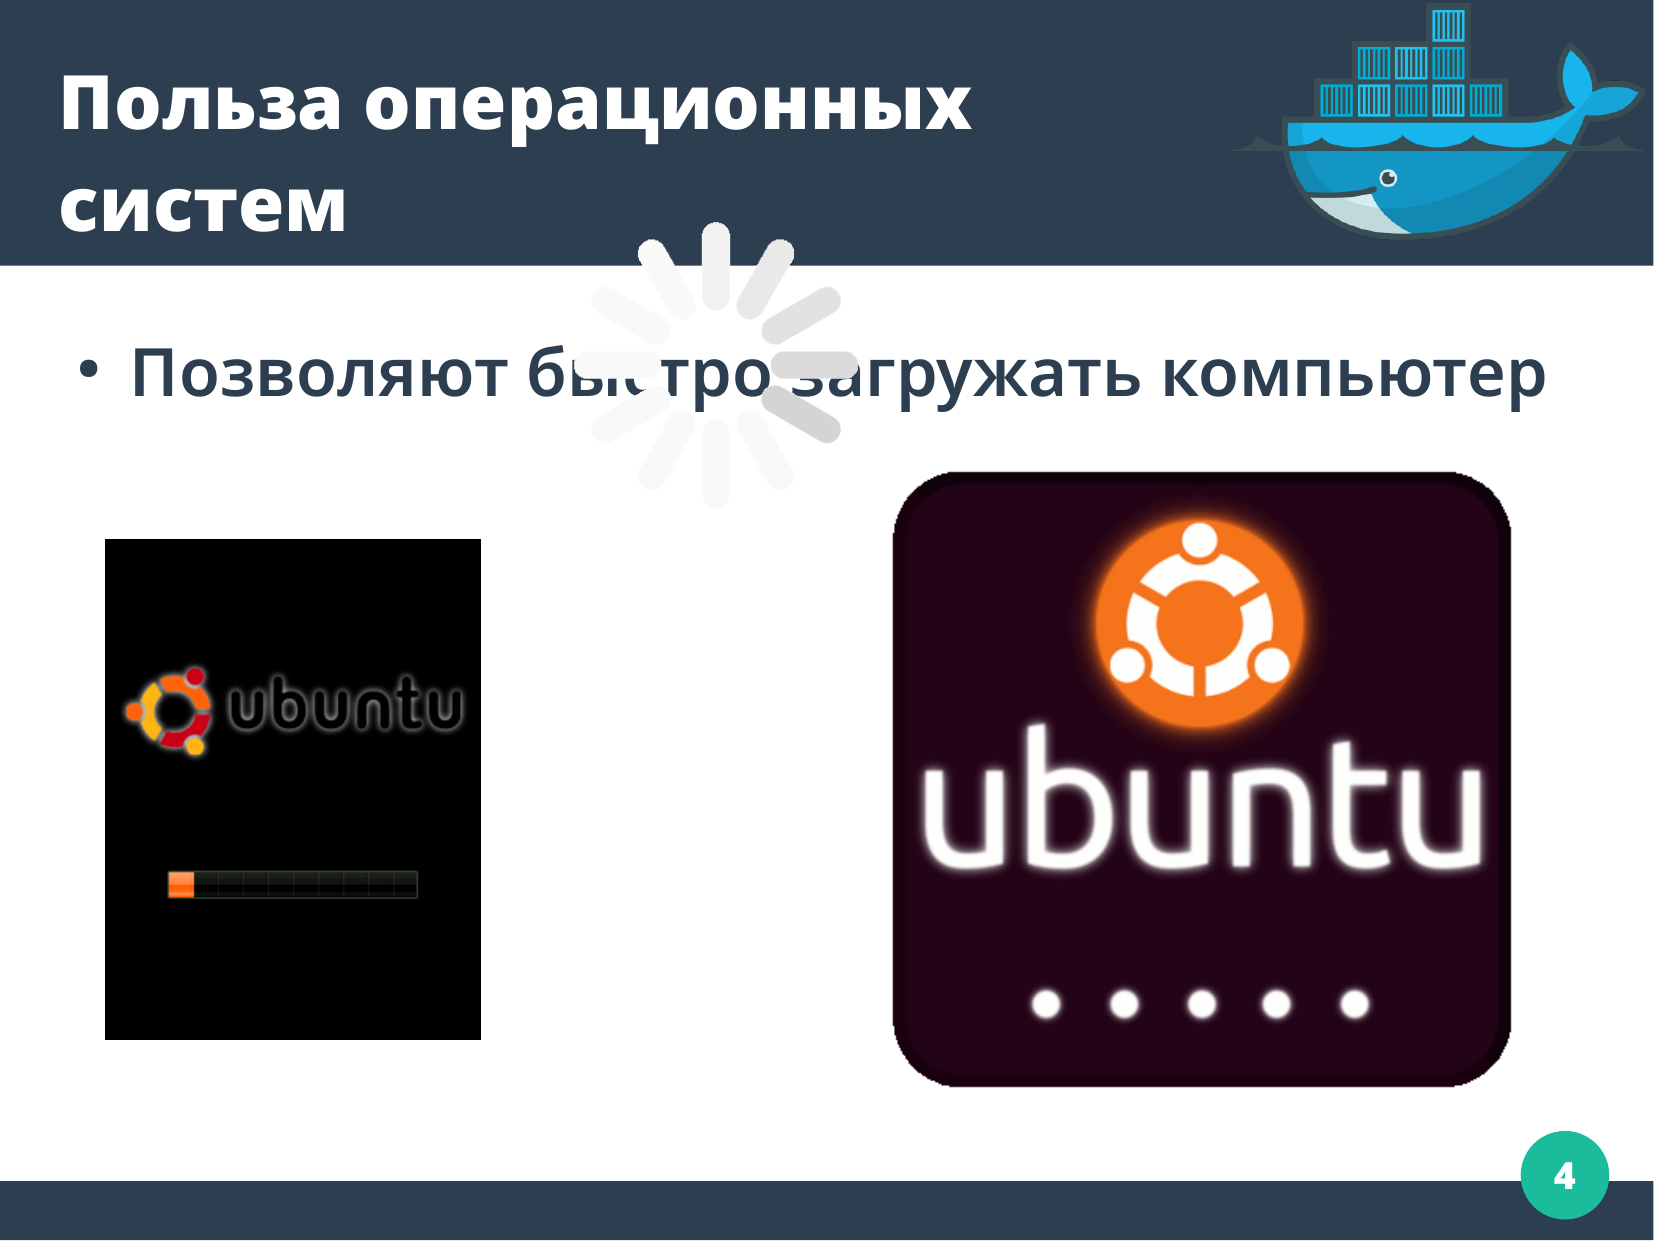

# Польза операционных систем
Позволяют быстро загружать компьютер
4